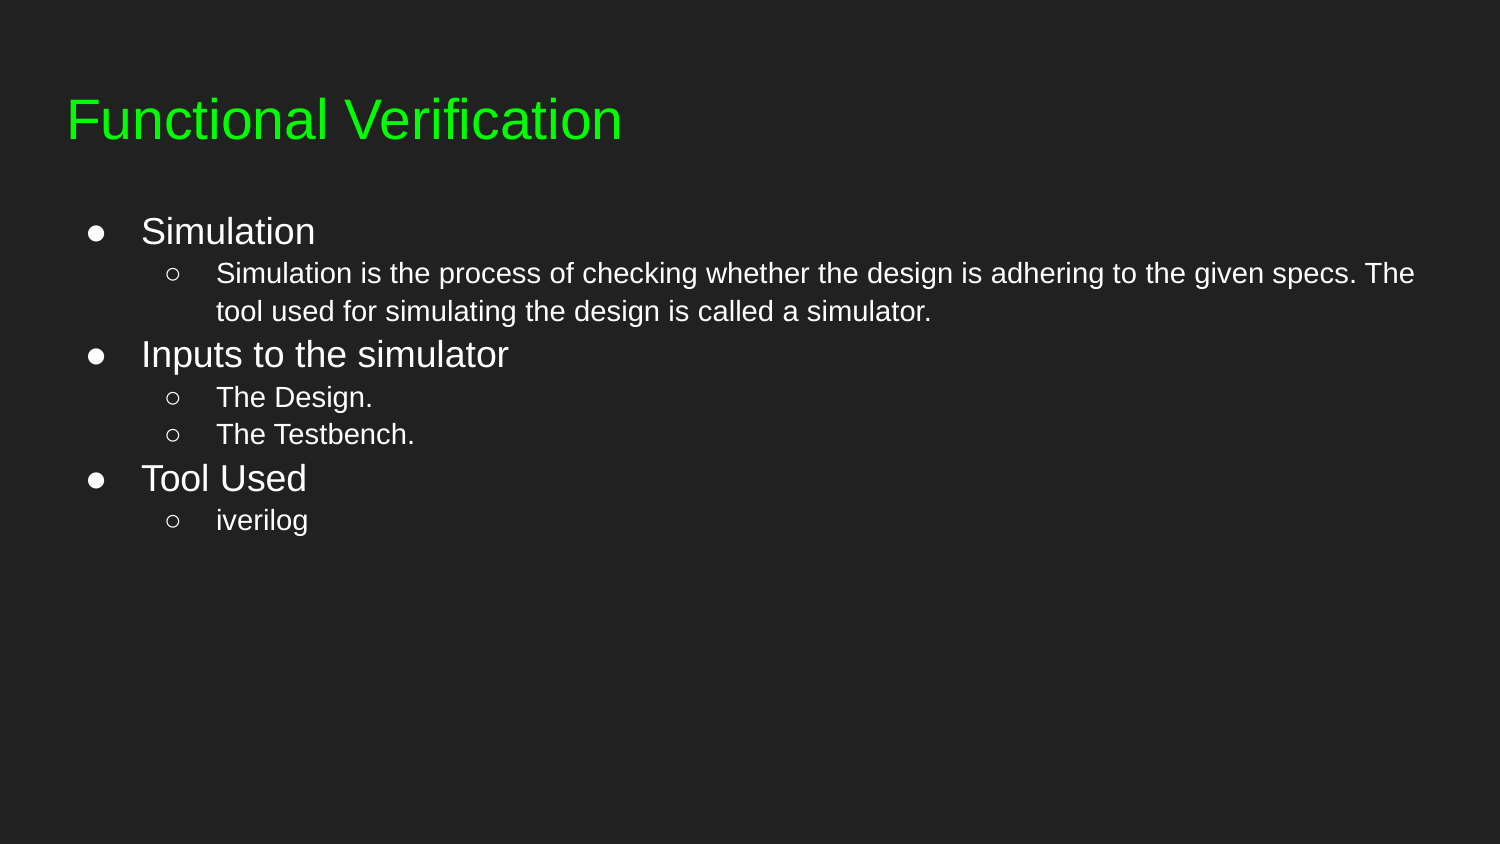

# Functional Verification
Simulation
Simulation is the process of checking whether the design is adhering to the given specs. The tool used for simulating the design is called a simulator.
Inputs to the simulator
The Design.
The Testbench.
Tool Used
iverilog